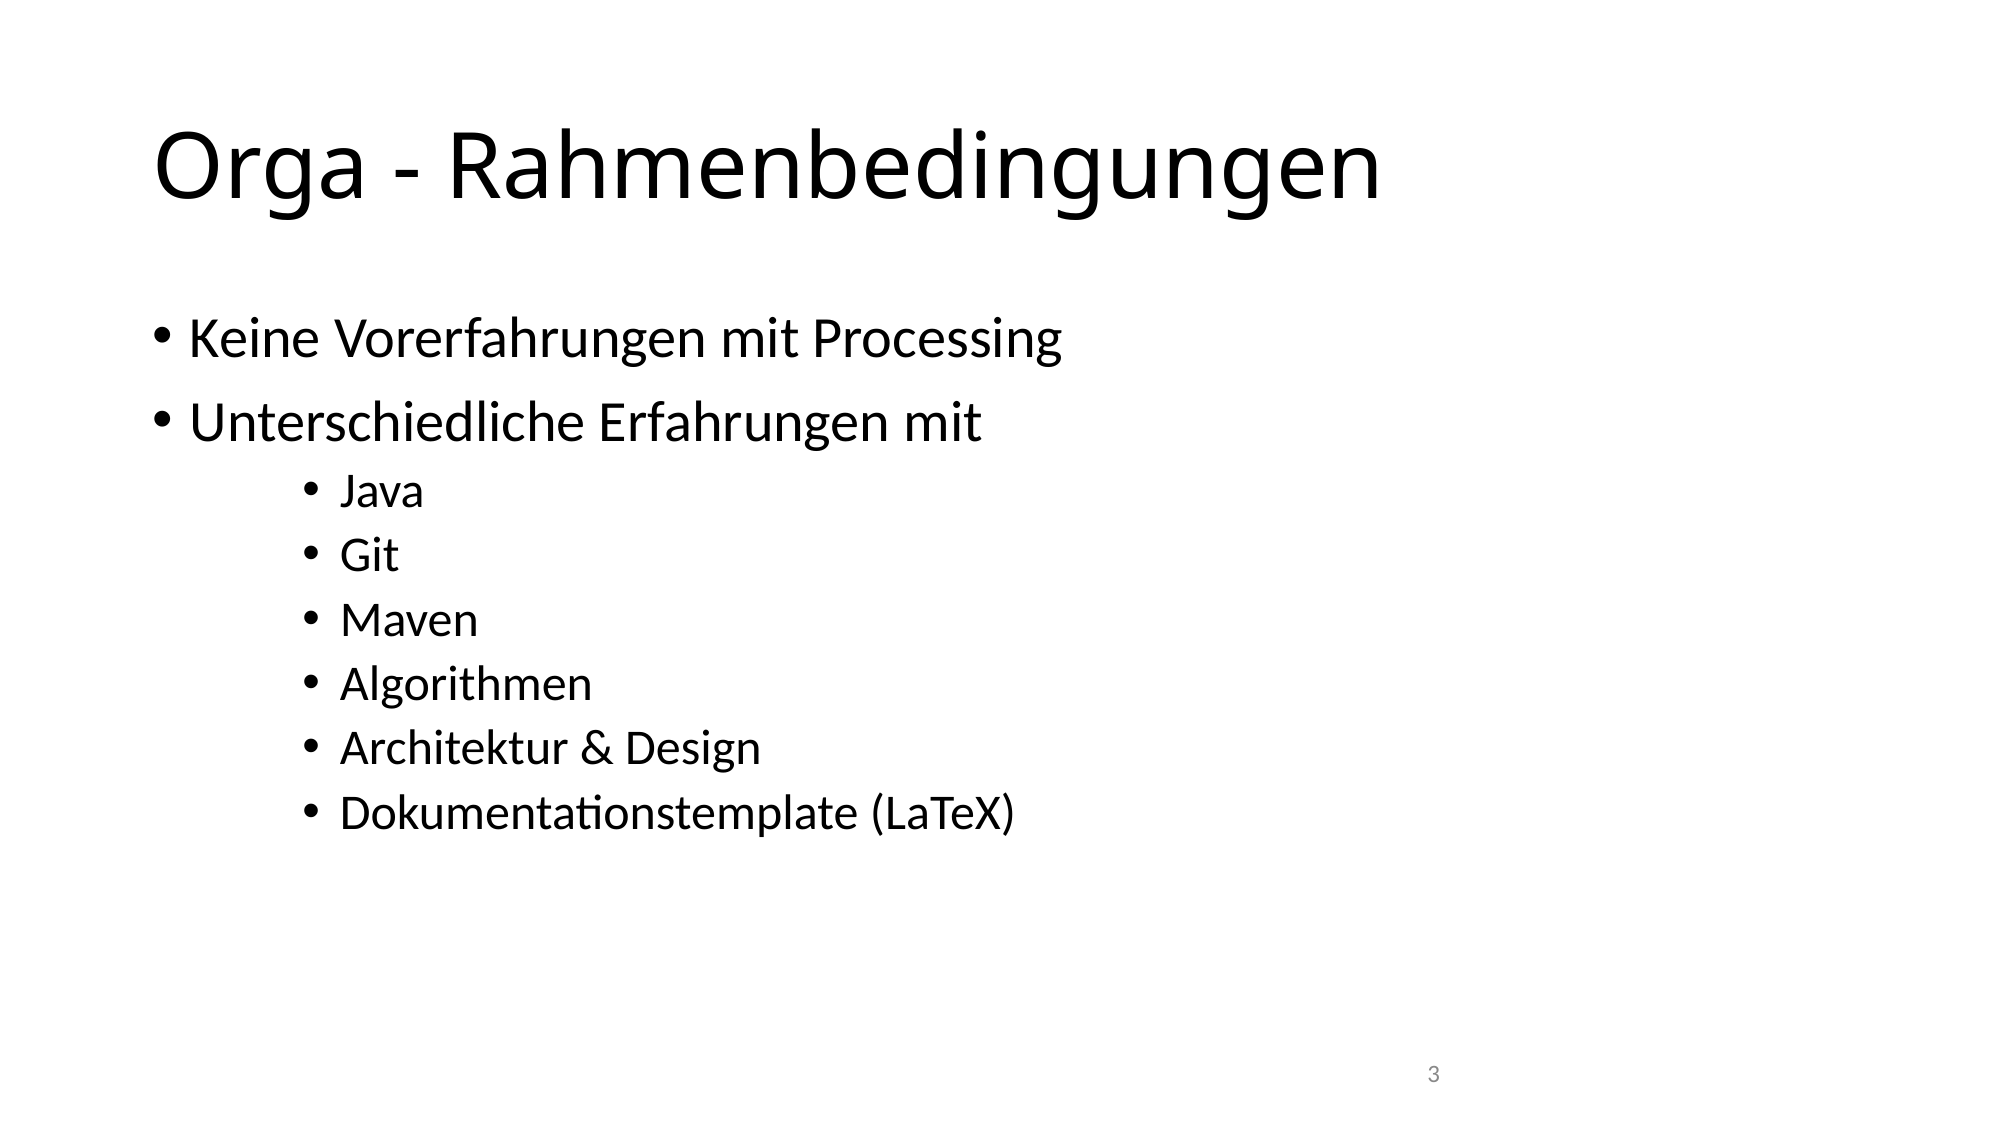

# Orga - Rahmenbedingungen
Keine Vorerfahrungen mit Processing
Unterschiedliche Erfahrungen mit
Java
Git
Maven
Algorithmen
Architektur & Design
Dokumentationstemplate (LaTeX)